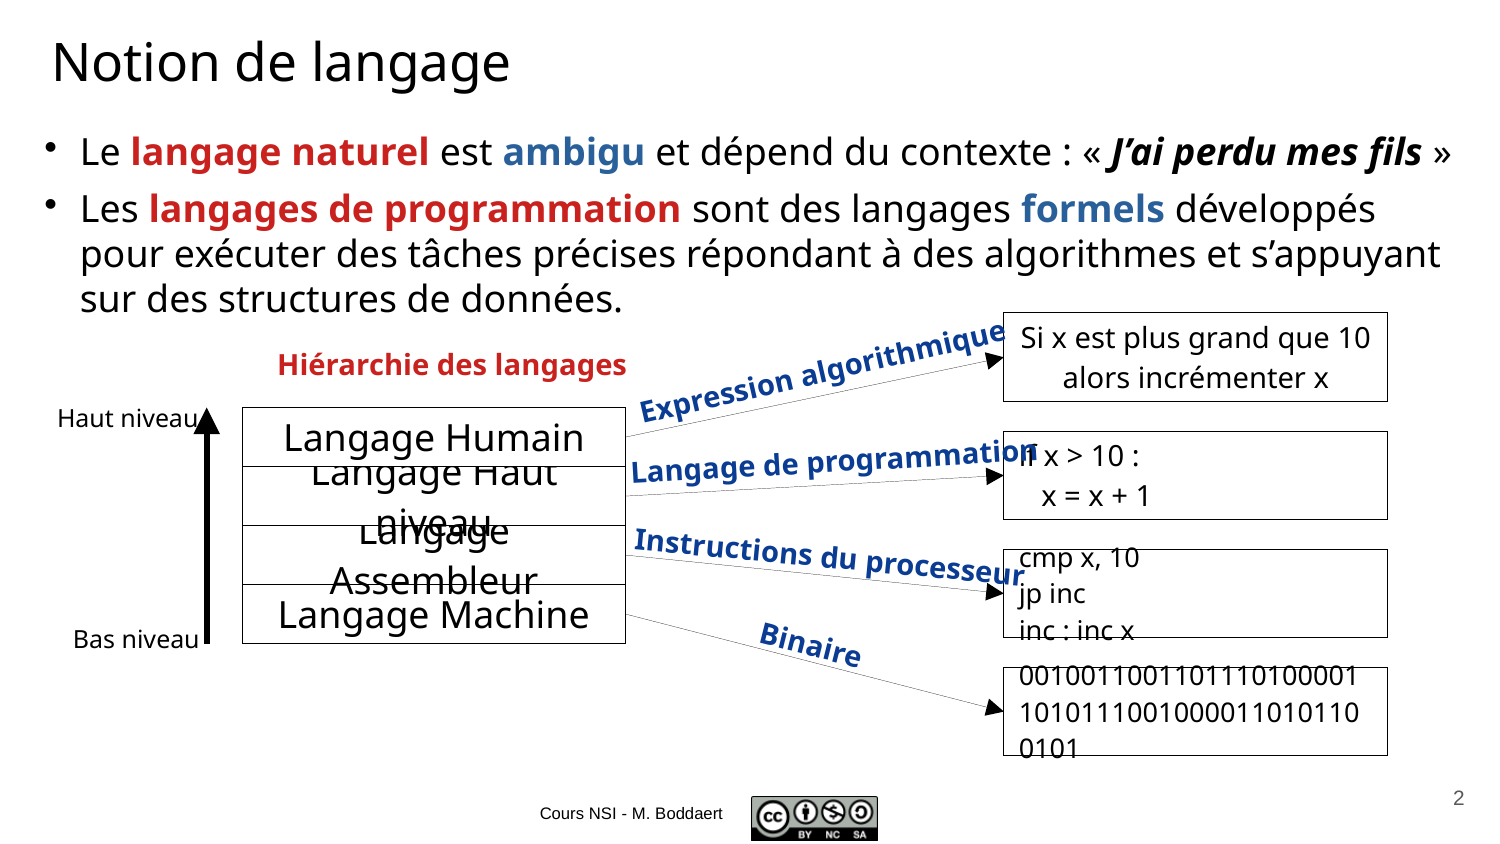

# Notion de langage
Le langage naturel est ambigu et dépend du contexte : « J’ai perdu mes fils »
Les langages de programmation sont des langages formels développés pour exécuter des tâches précises répondant à des algorithmes et s’appuyant sur des structures de données.
Si x est plus grand que 10 alors incrémenter x
Hiérarchie des langages
Expression algorithmique
Haut niveau
Langage Humain
if x > 10 :
 x = x + 1
Langage de programmation
Langage Haut niveau
Langage Assembleur
Instructions du processeur
cmp x, 10
jp inc
inc : inc x
Langage Machine
Bas niveau
Binaire
001001100110111010000110101110010000110101100101